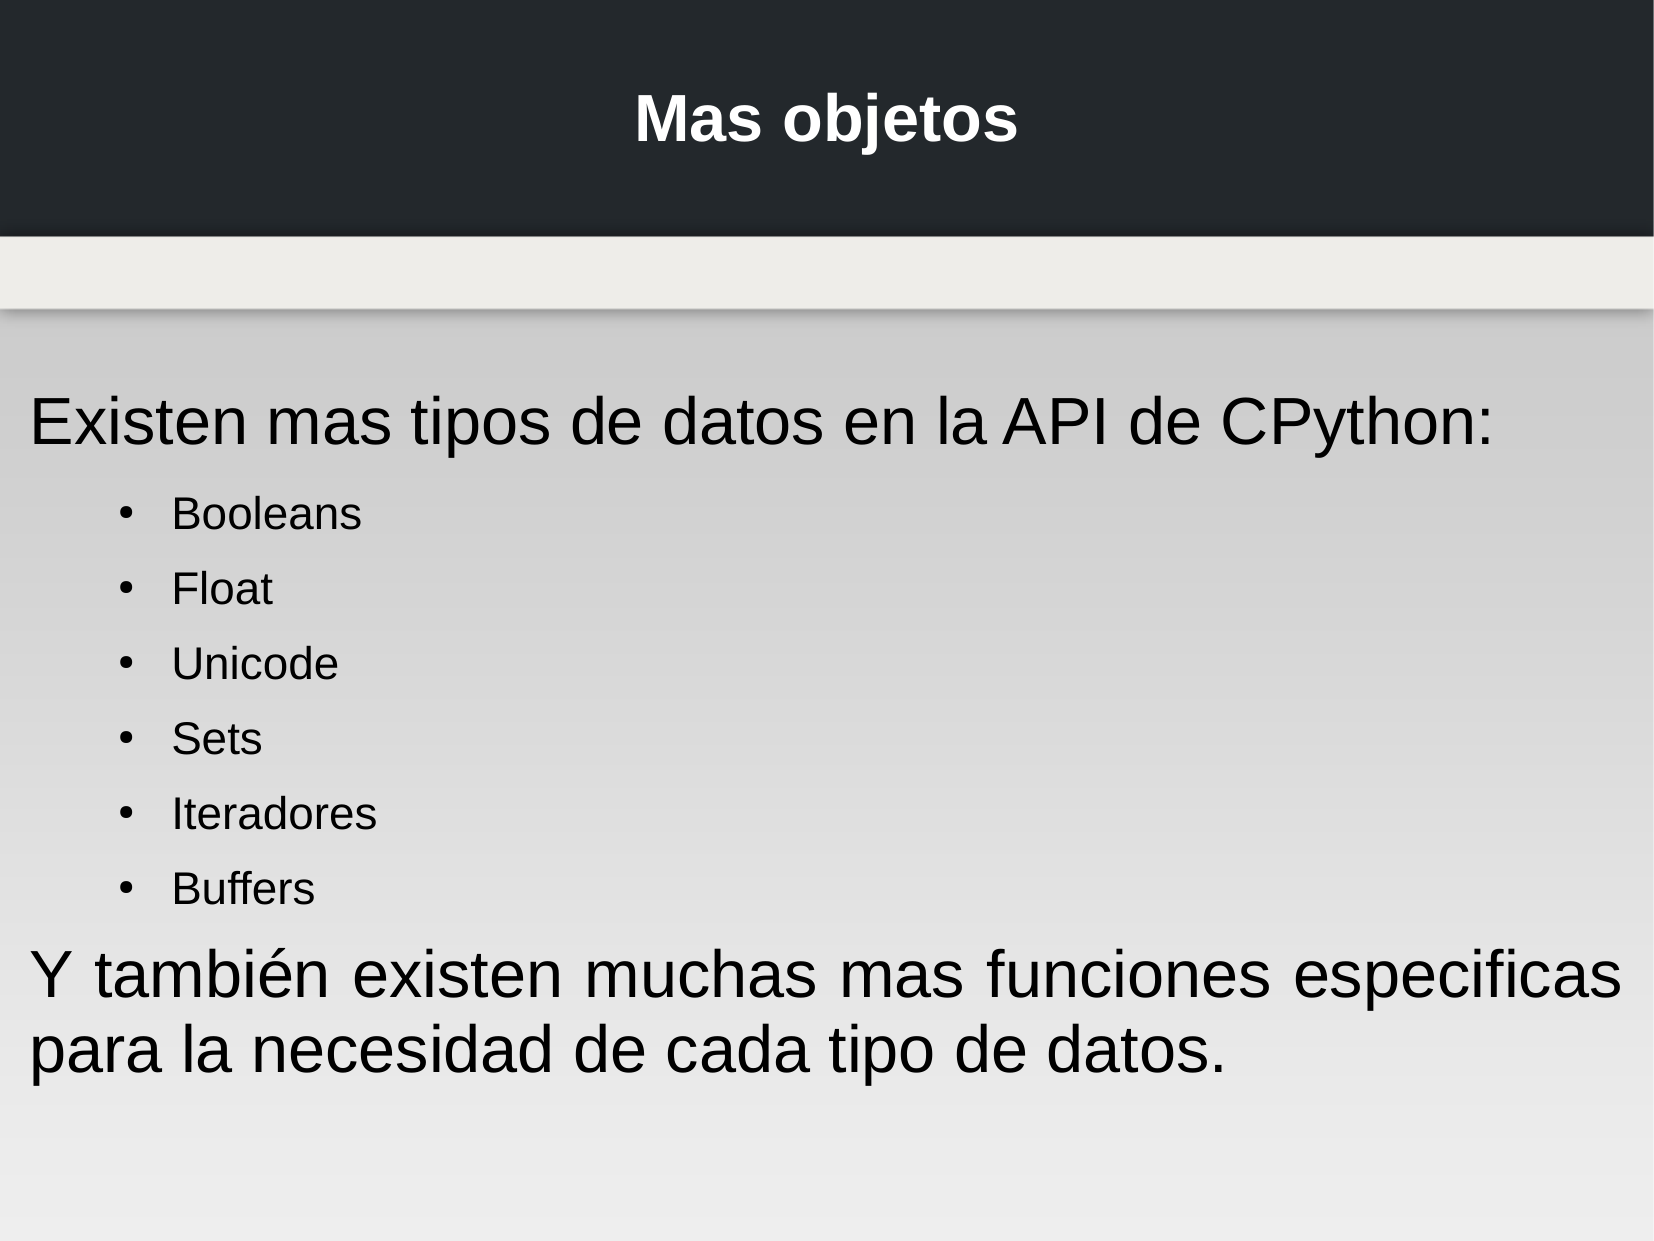

# Mas objetos
Existen mas tipos de datos en la API de CPython:
Booleans
Float
Unicode
Sets
Iteradores
Buffers
Y también existen muchas mas funciones especificas para la necesidad de cada tipo de datos.